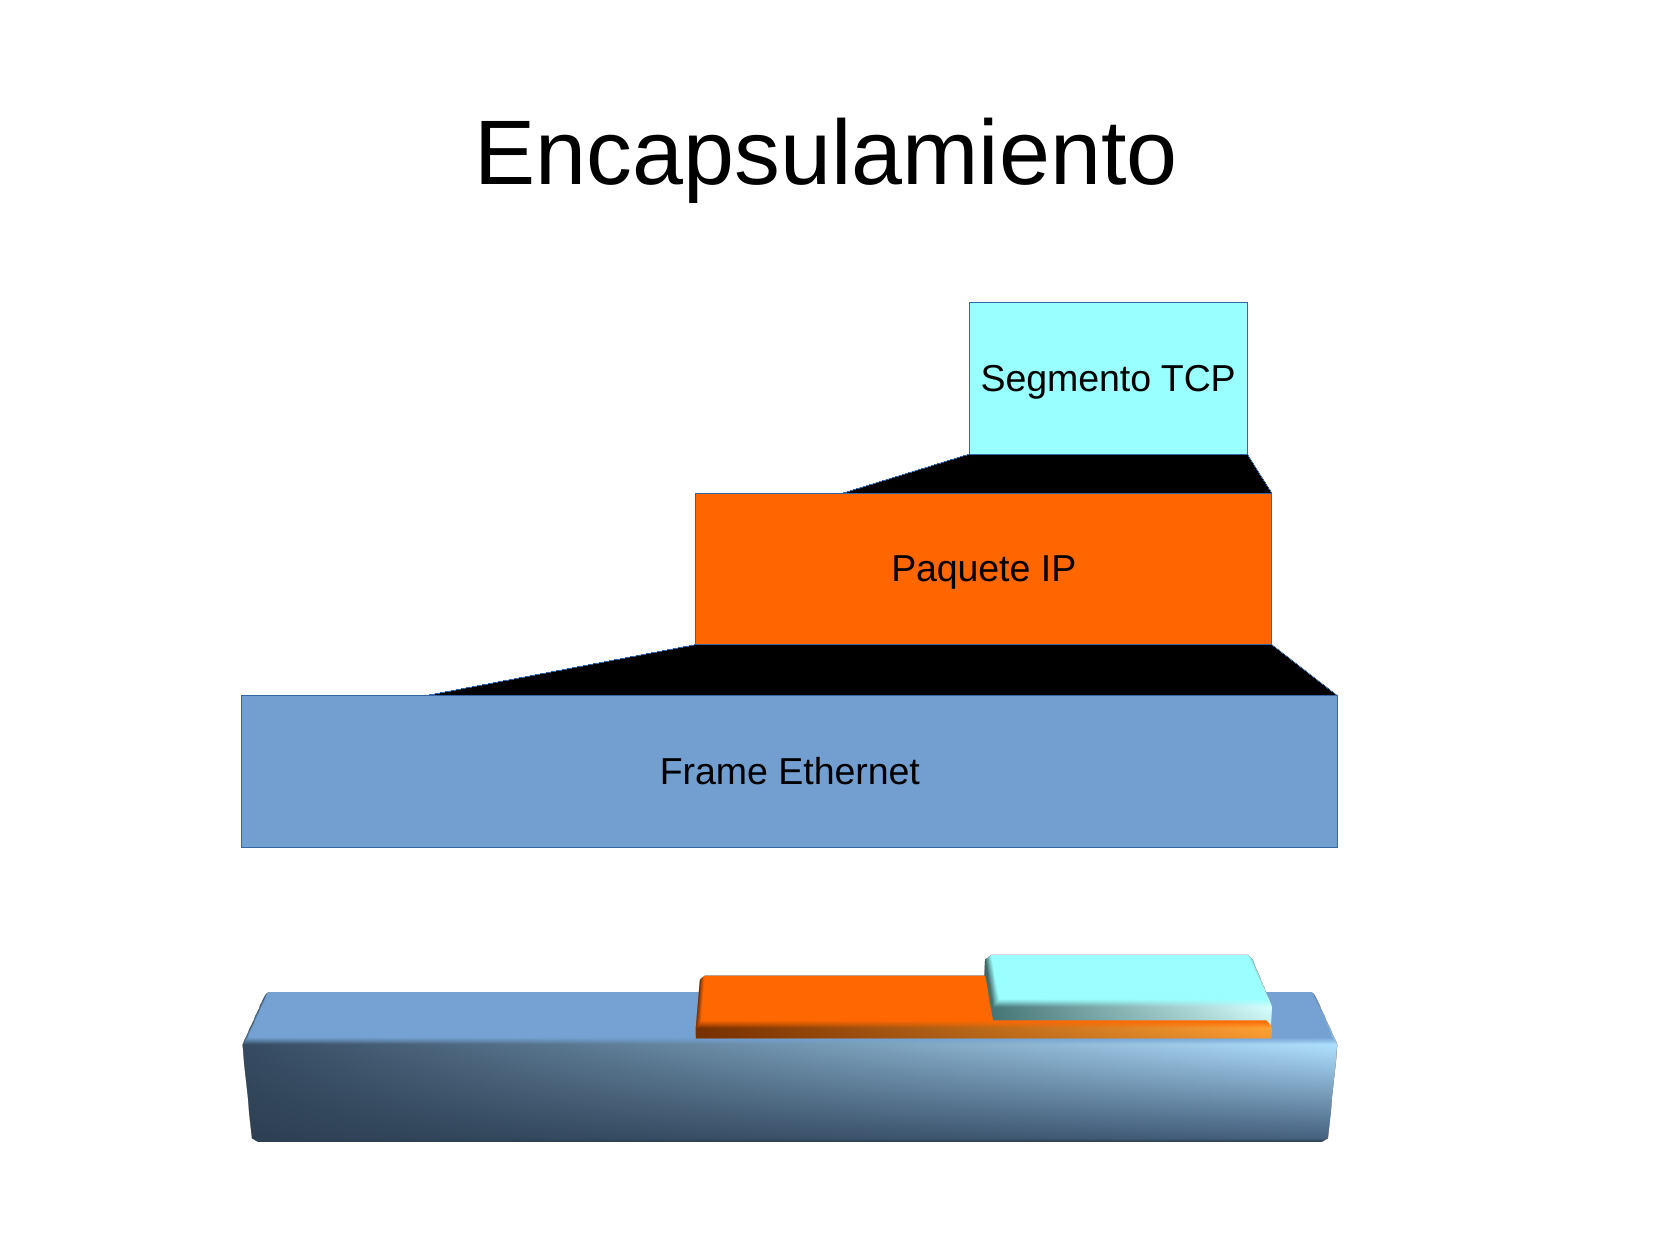

# Encapsulamiento
Segmento TCP
Paquete IP
Frame Ethernet